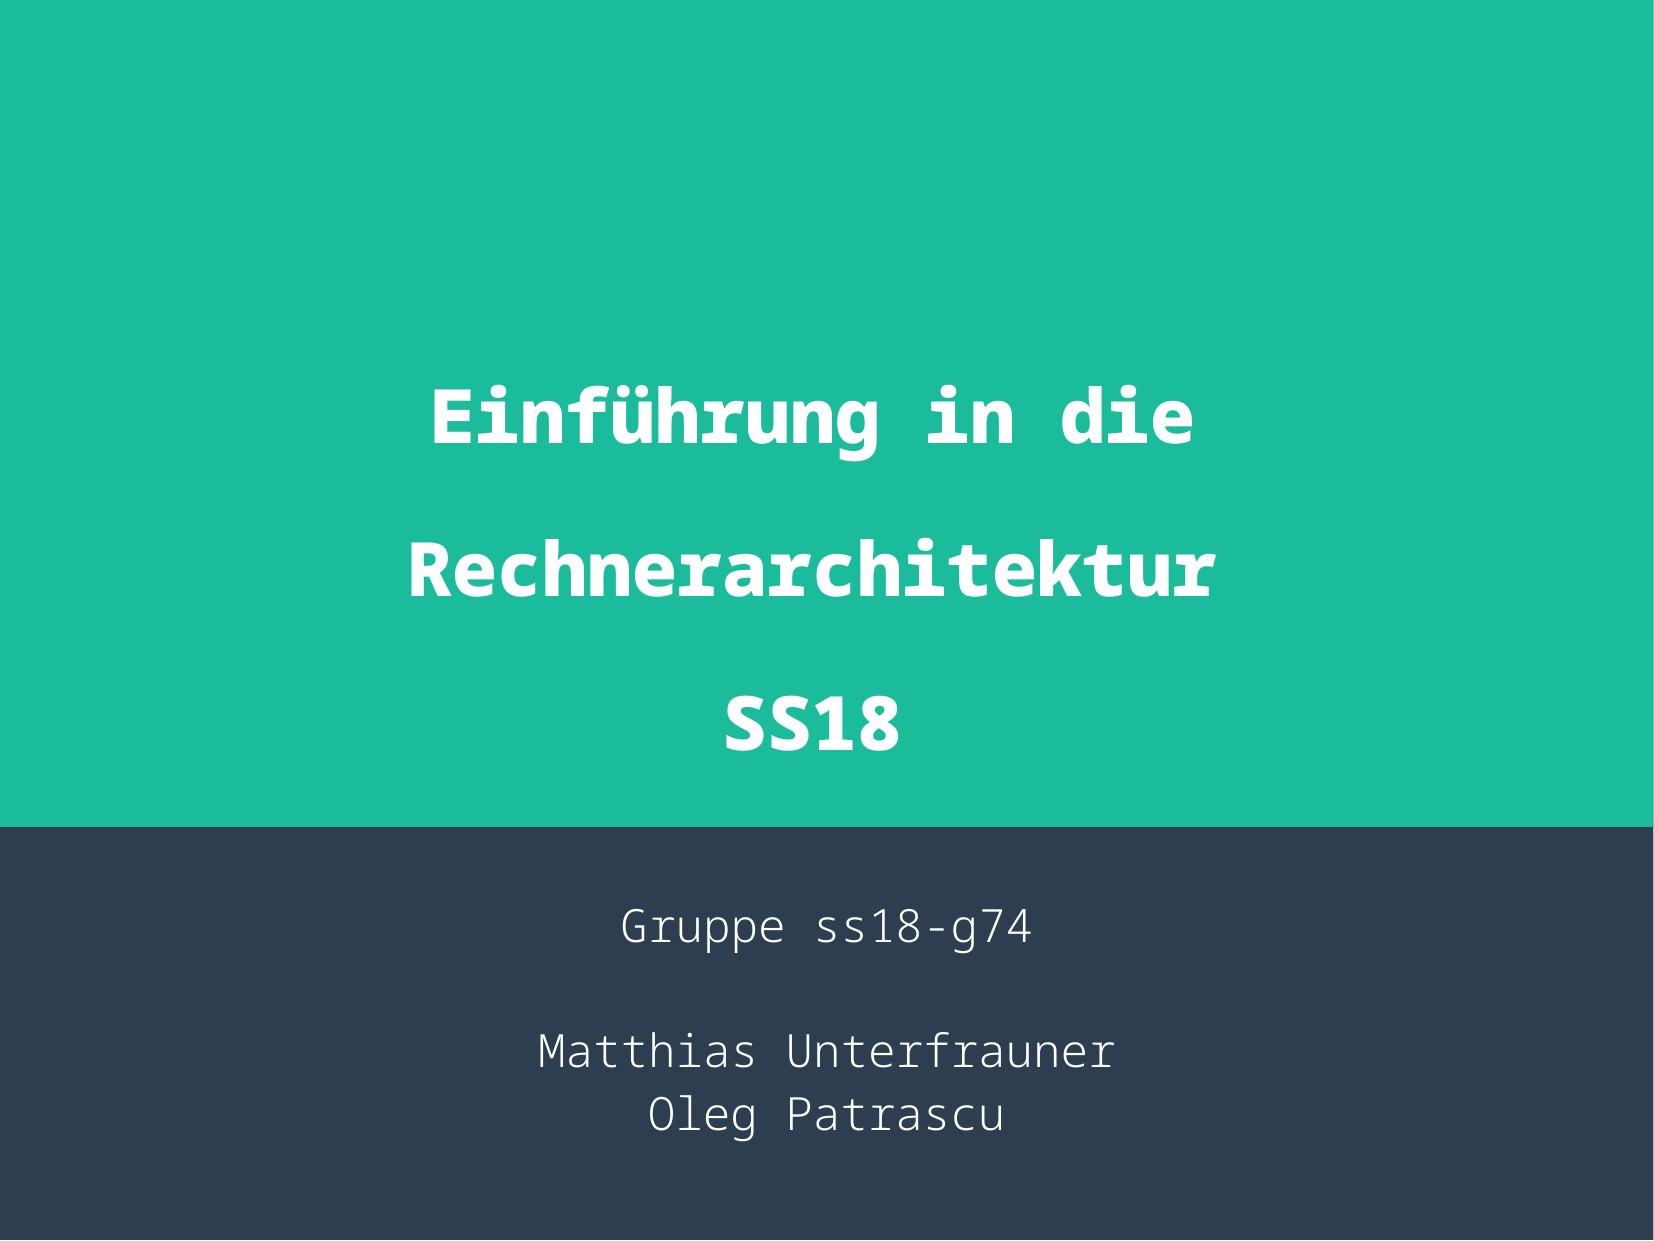

# Einführung in die Rechnerarchitektur SS18
Gruppe ss18-g74
Matthias Unterfrauner
Oleg Patrascu